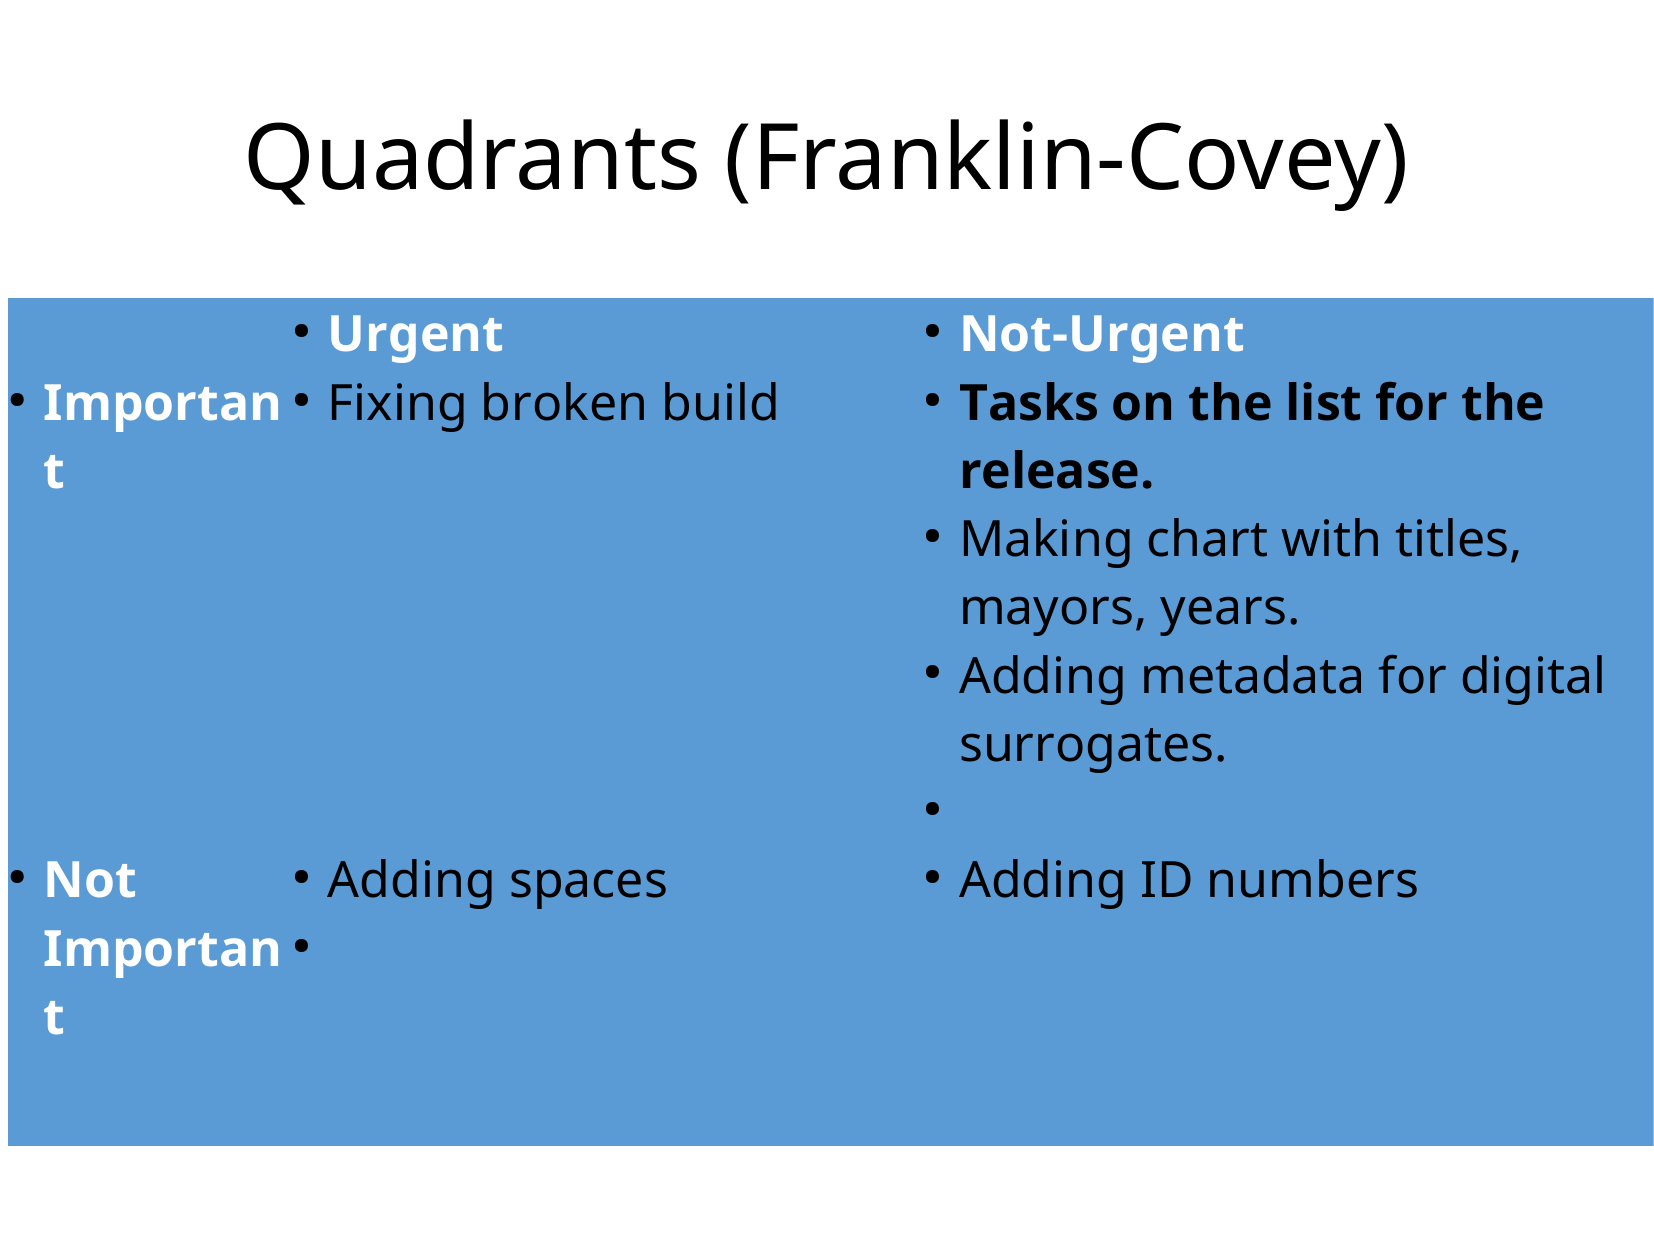

# Quadrants (Franklin-Covey)
| | Urgent | Not-Urgent |
| --- | --- | --- |
| Important | Fixing broken build | Tasks on the list for the release. Making chart with titles, mayors, years. Adding metadata for digital surrogates. |
| Not Important | Adding spaces | Adding ID numbers |